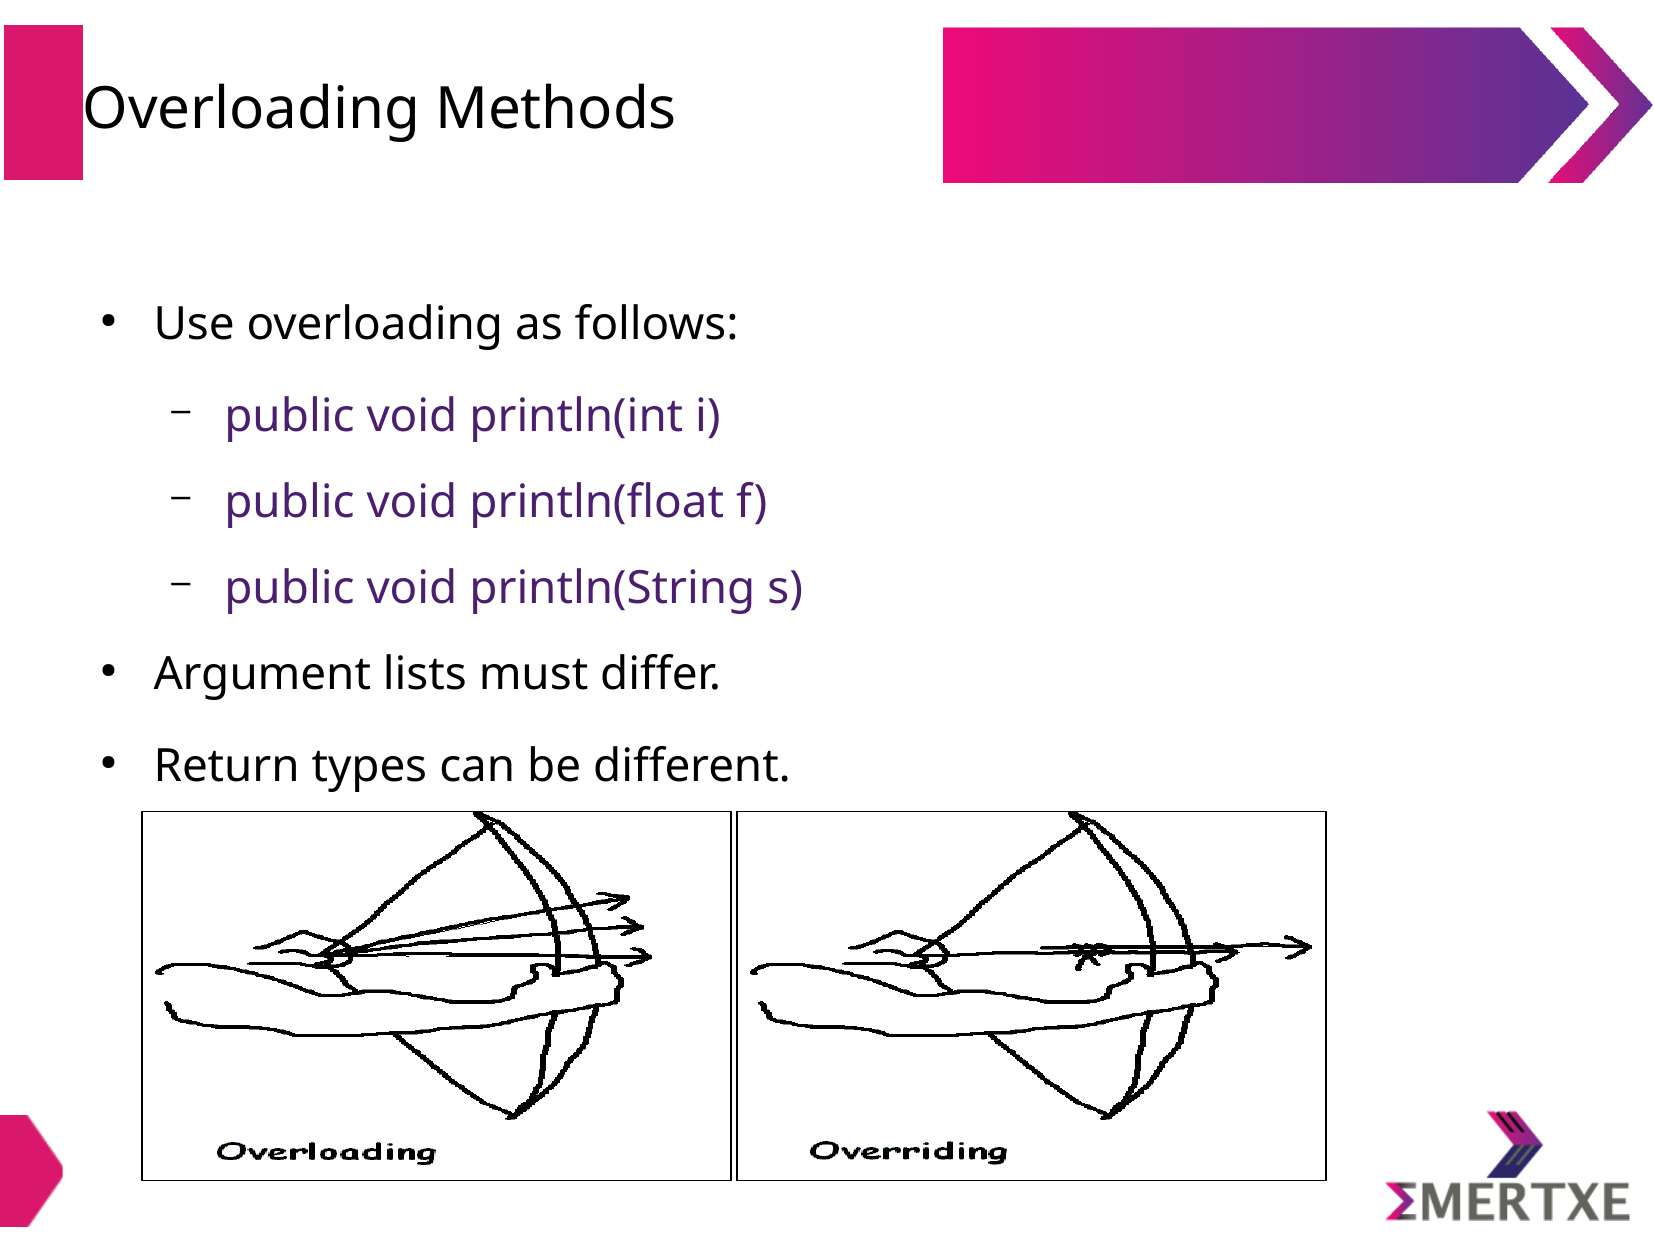

# Overloading Methods
Use overloading as follows:
public void println(int i)
public void println(float f)
public void println(String s)
Argument lists must differ.
Return types can be different.